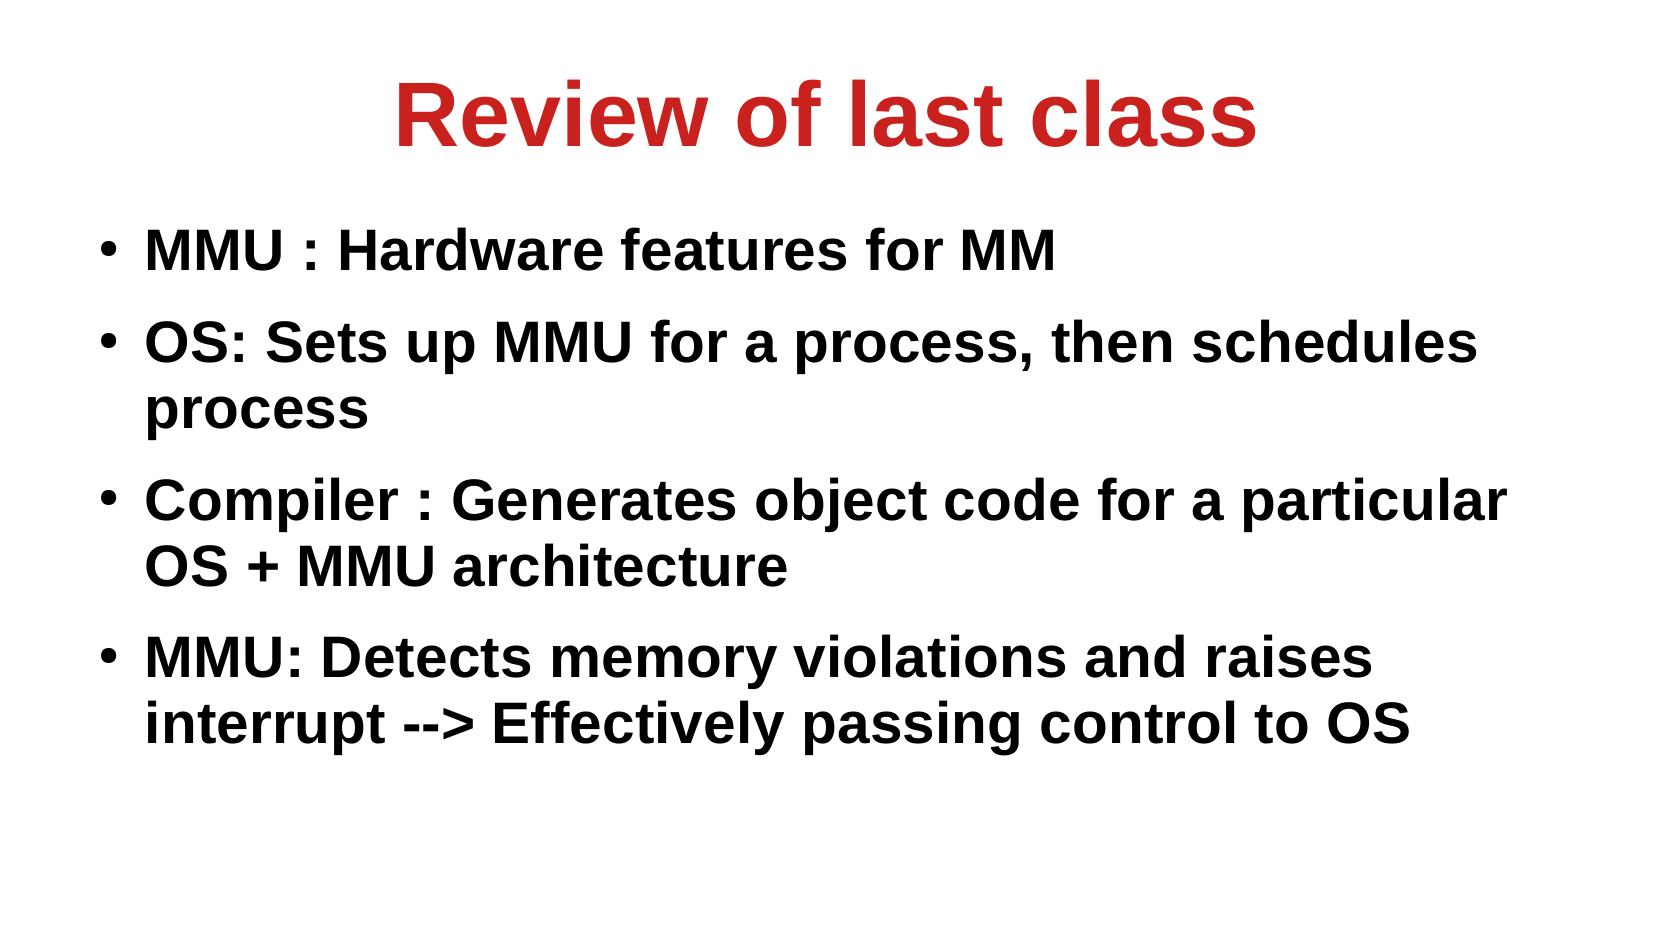

# Review of last class
MMU : Hardware features for MM
OS: Sets up MMU for a process, then schedules process
Compiler : Generates object code for a particular OS + MMU architecture
MMU: Detects memory violations and raises interrupt --> Effectively passing control to OS